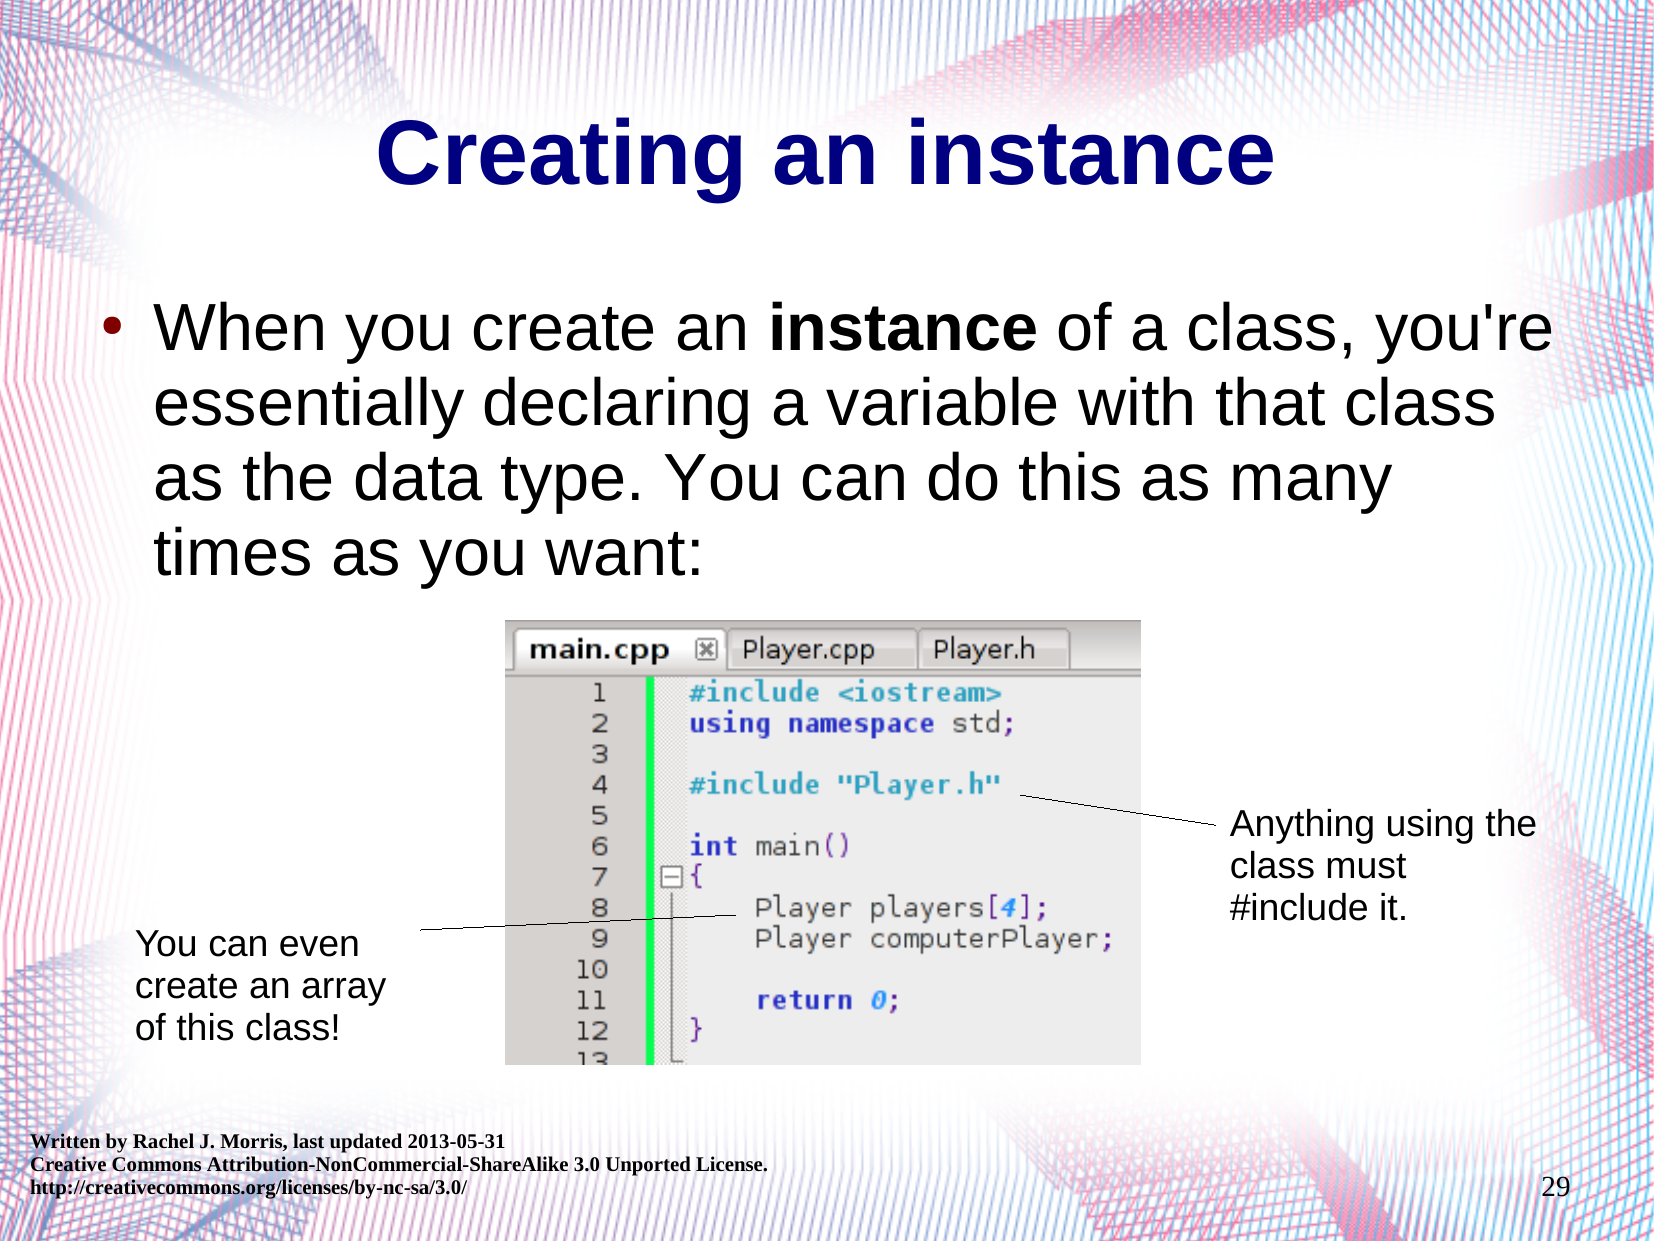

# Creating an instance
When you create an instance of a class, you're essentially declaring a variable with that class as the data type. You can do this as many times as you want:
Anything using the class must #include it.
You can even create an array of this class!
29